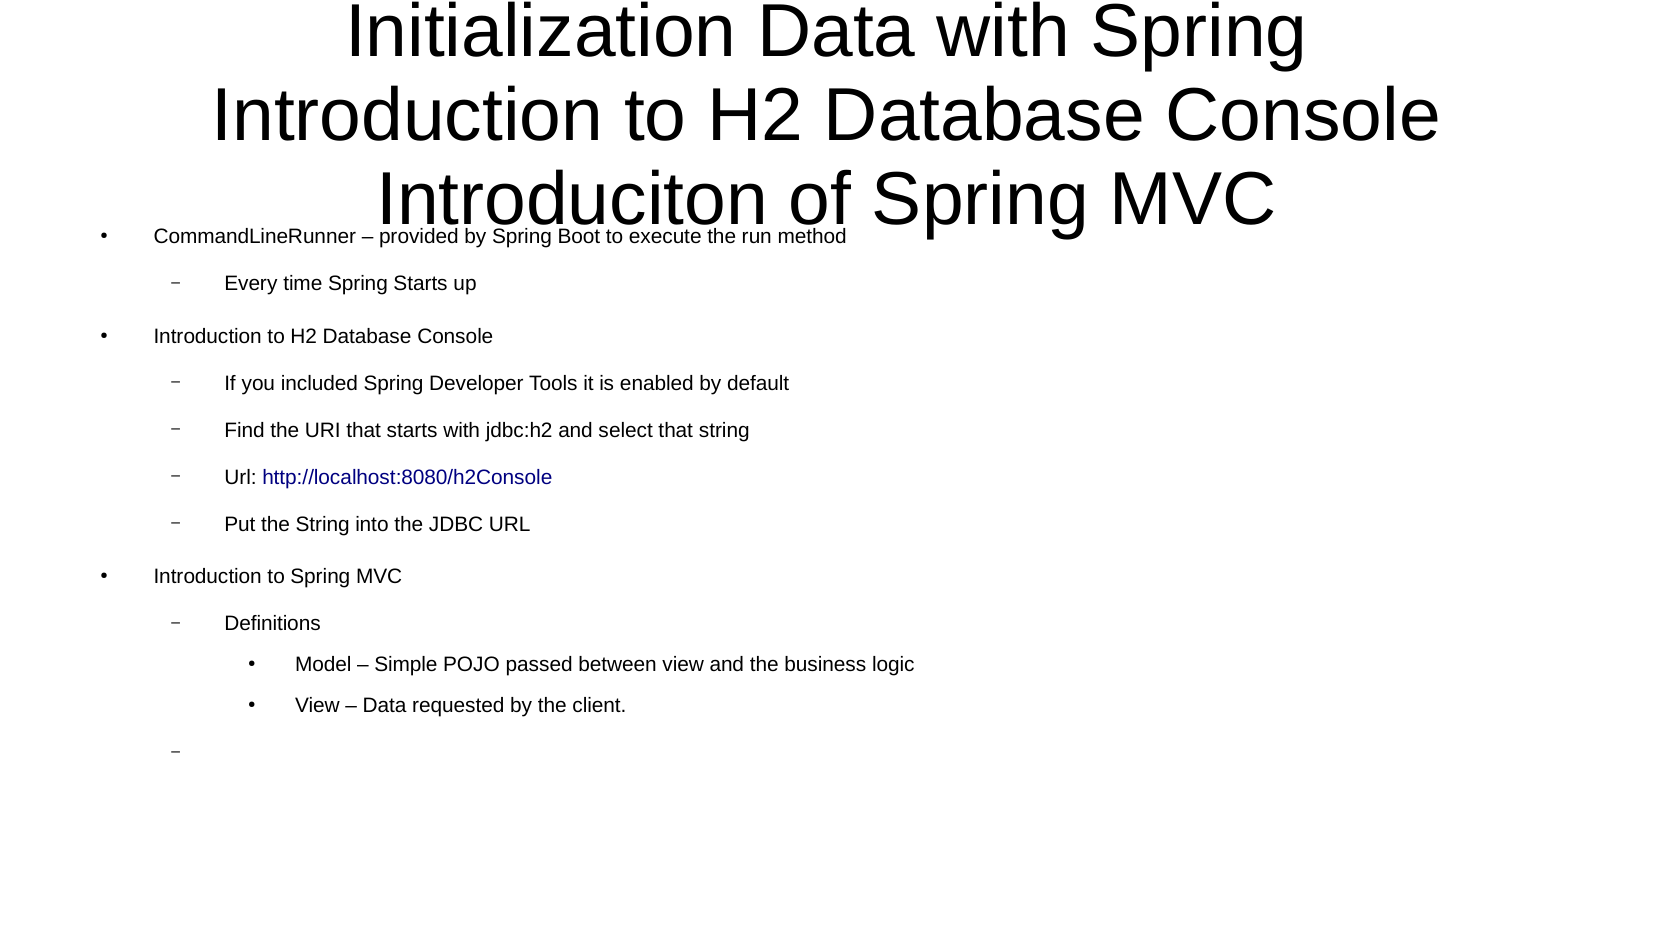

# Initialization Data with Spring Introduction to H2 Database Console Introduciton of Spring MVC
CommandLineRunner – provided by Spring Boot to execute the run method
Every time Spring Starts up
Introduction to H2 Database Console
If you included Spring Developer Tools it is enabled by default
Find the URI that starts with jdbc:h2 and select that string
Url: http://localhost:8080/h2Console
Put the String into the JDBC URL
Introduction to Spring MVC
Definitions
Model – Simple POJO passed between view and the business logic
View – Data requested by the client.